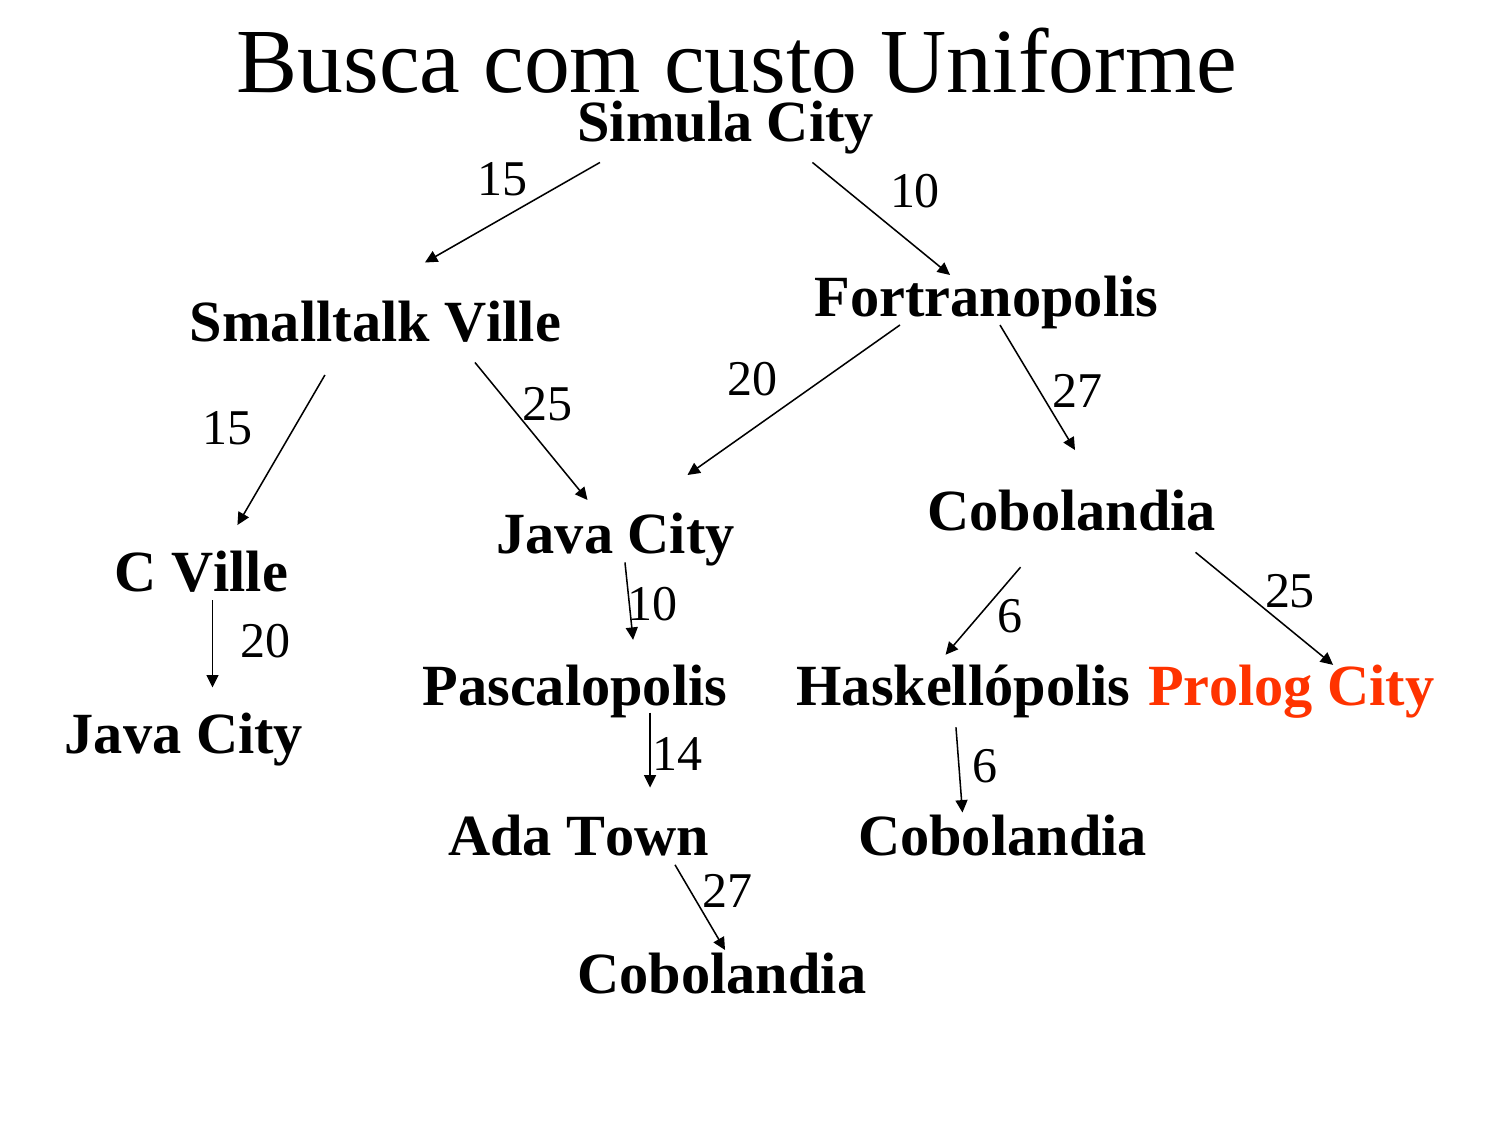

# Busca com custo Uniforme
Simula City
15
Smalltalk Ville
10
Fortranopolis
20
Java City
27
Cobolandia
25
15
C Ville
25
Prolog City
10
Pascalopolis
6
Haskellópolis
20
Java City
14
Ada Town
6
Cobolandia
27
Cobolandia